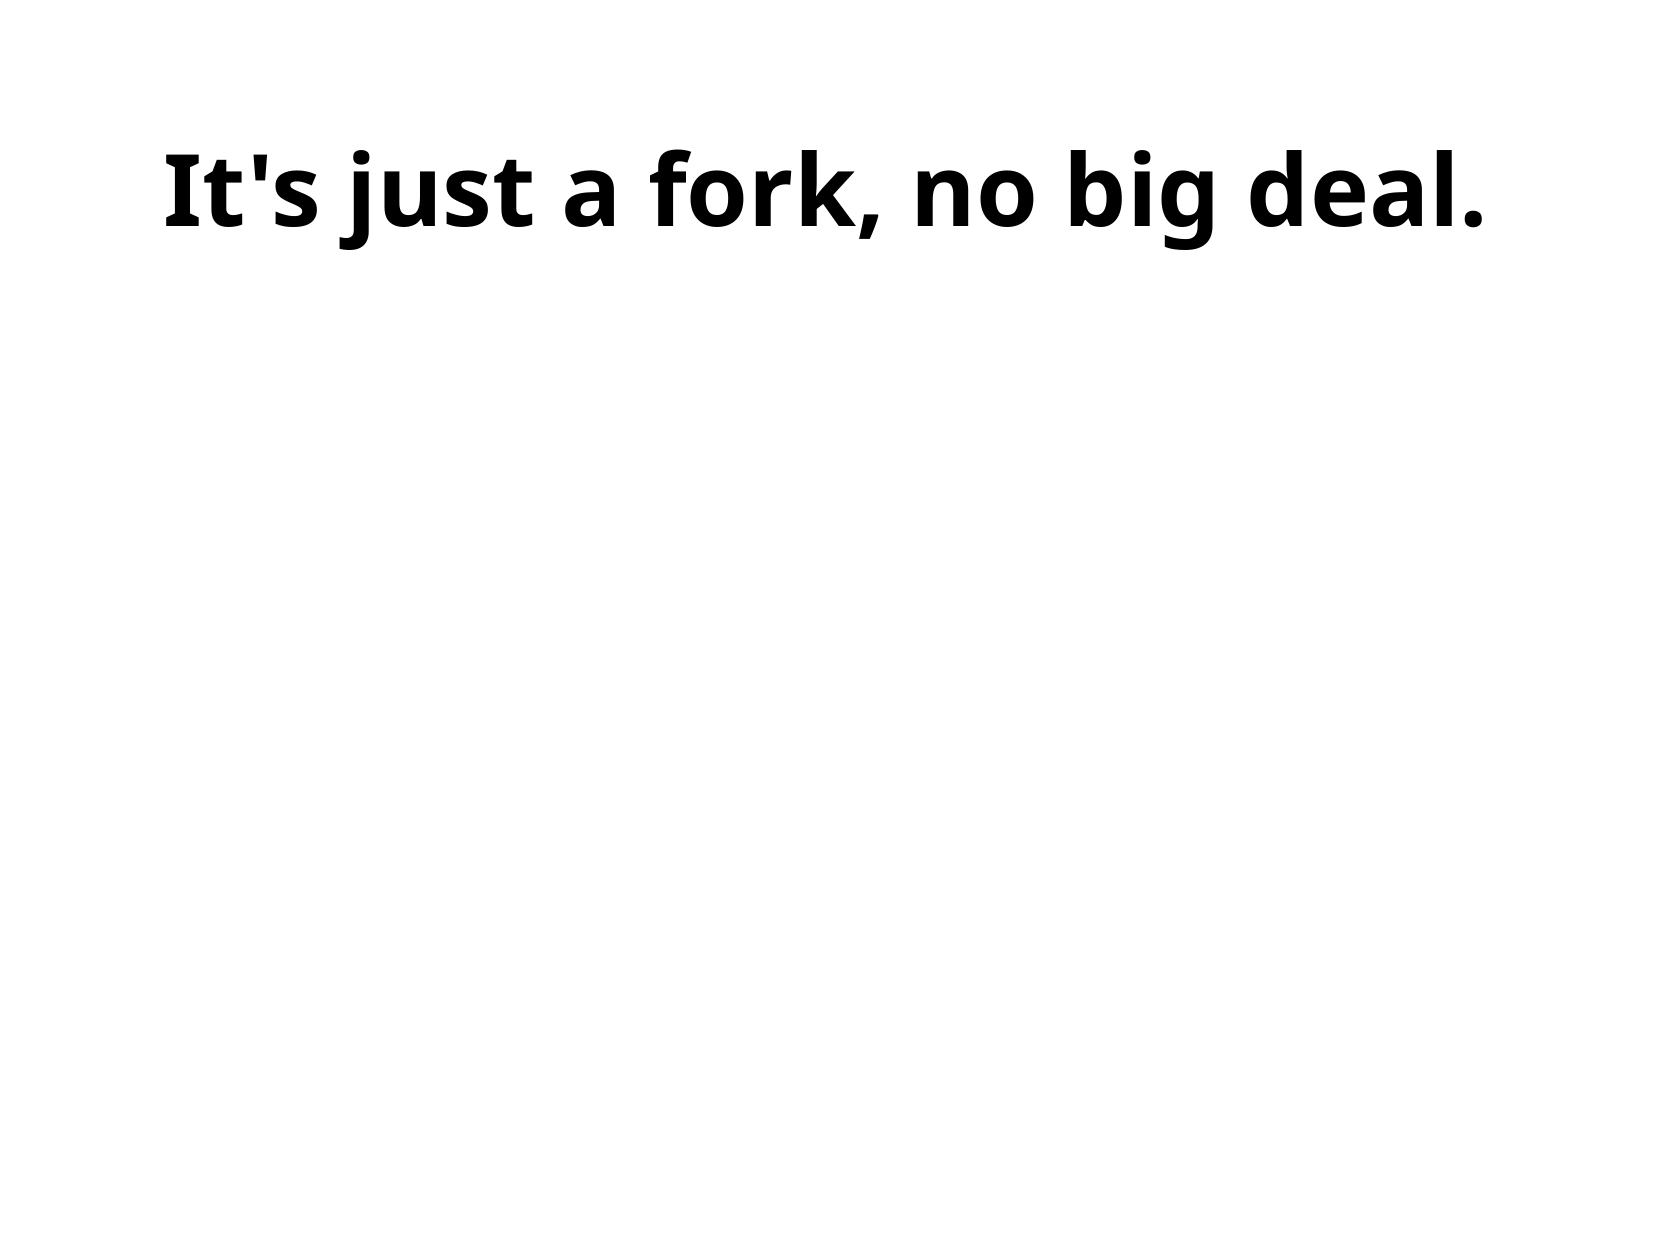

It's just a fork, no big deal.